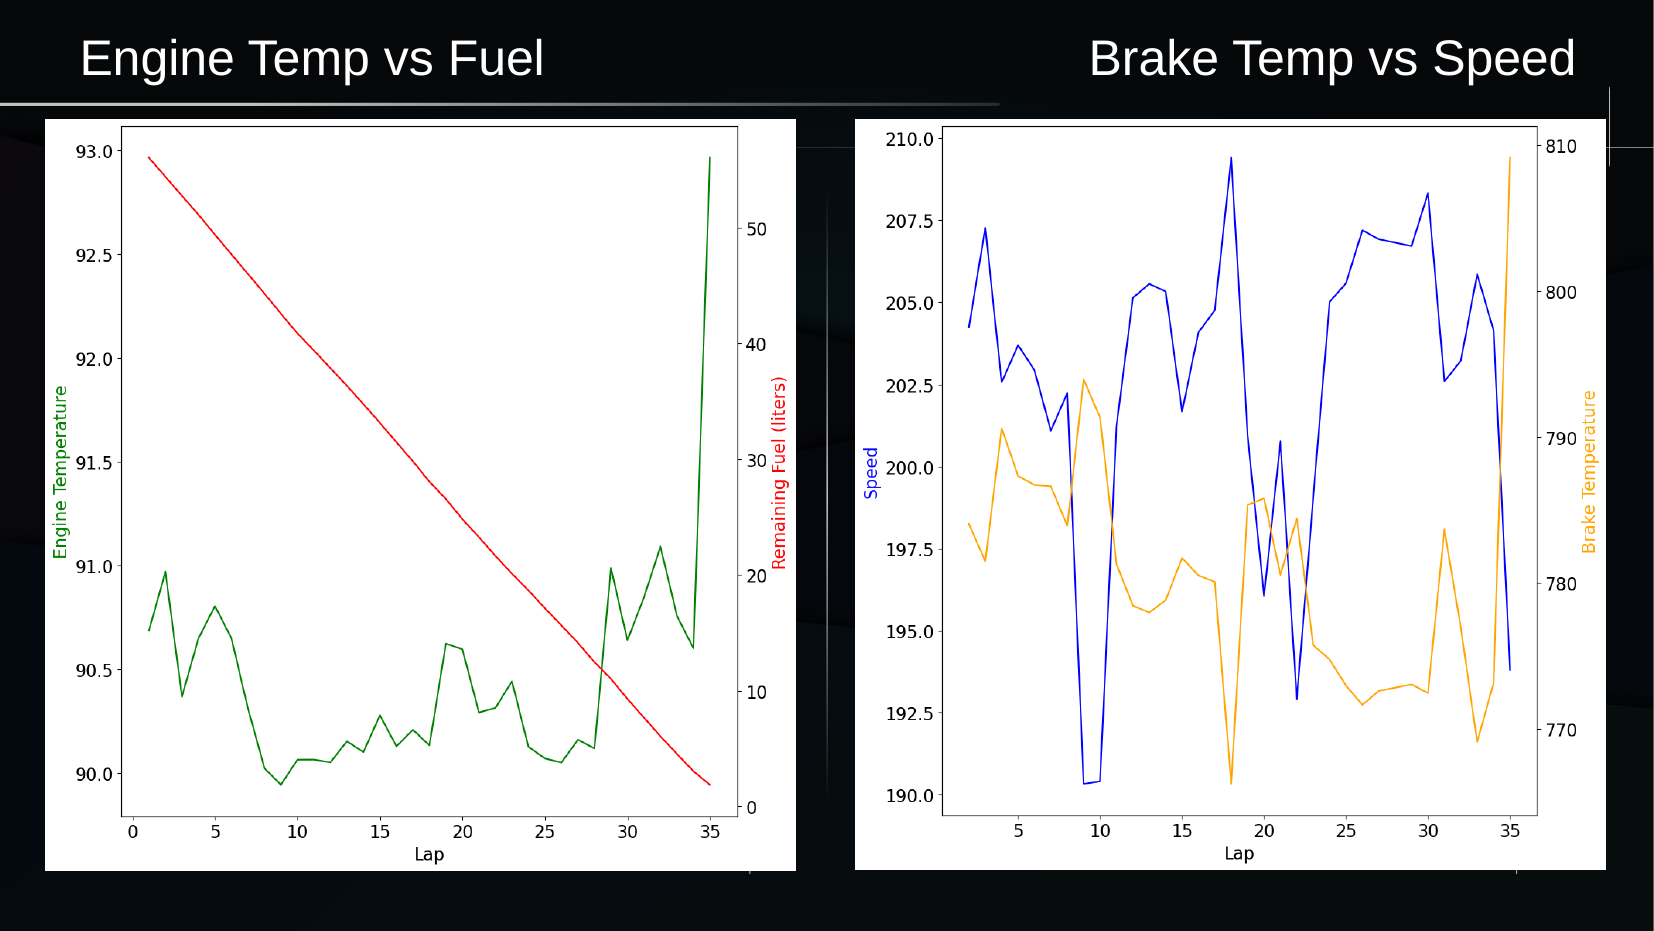

# Engine Temp vs Fuel Brake Temp vs Speed